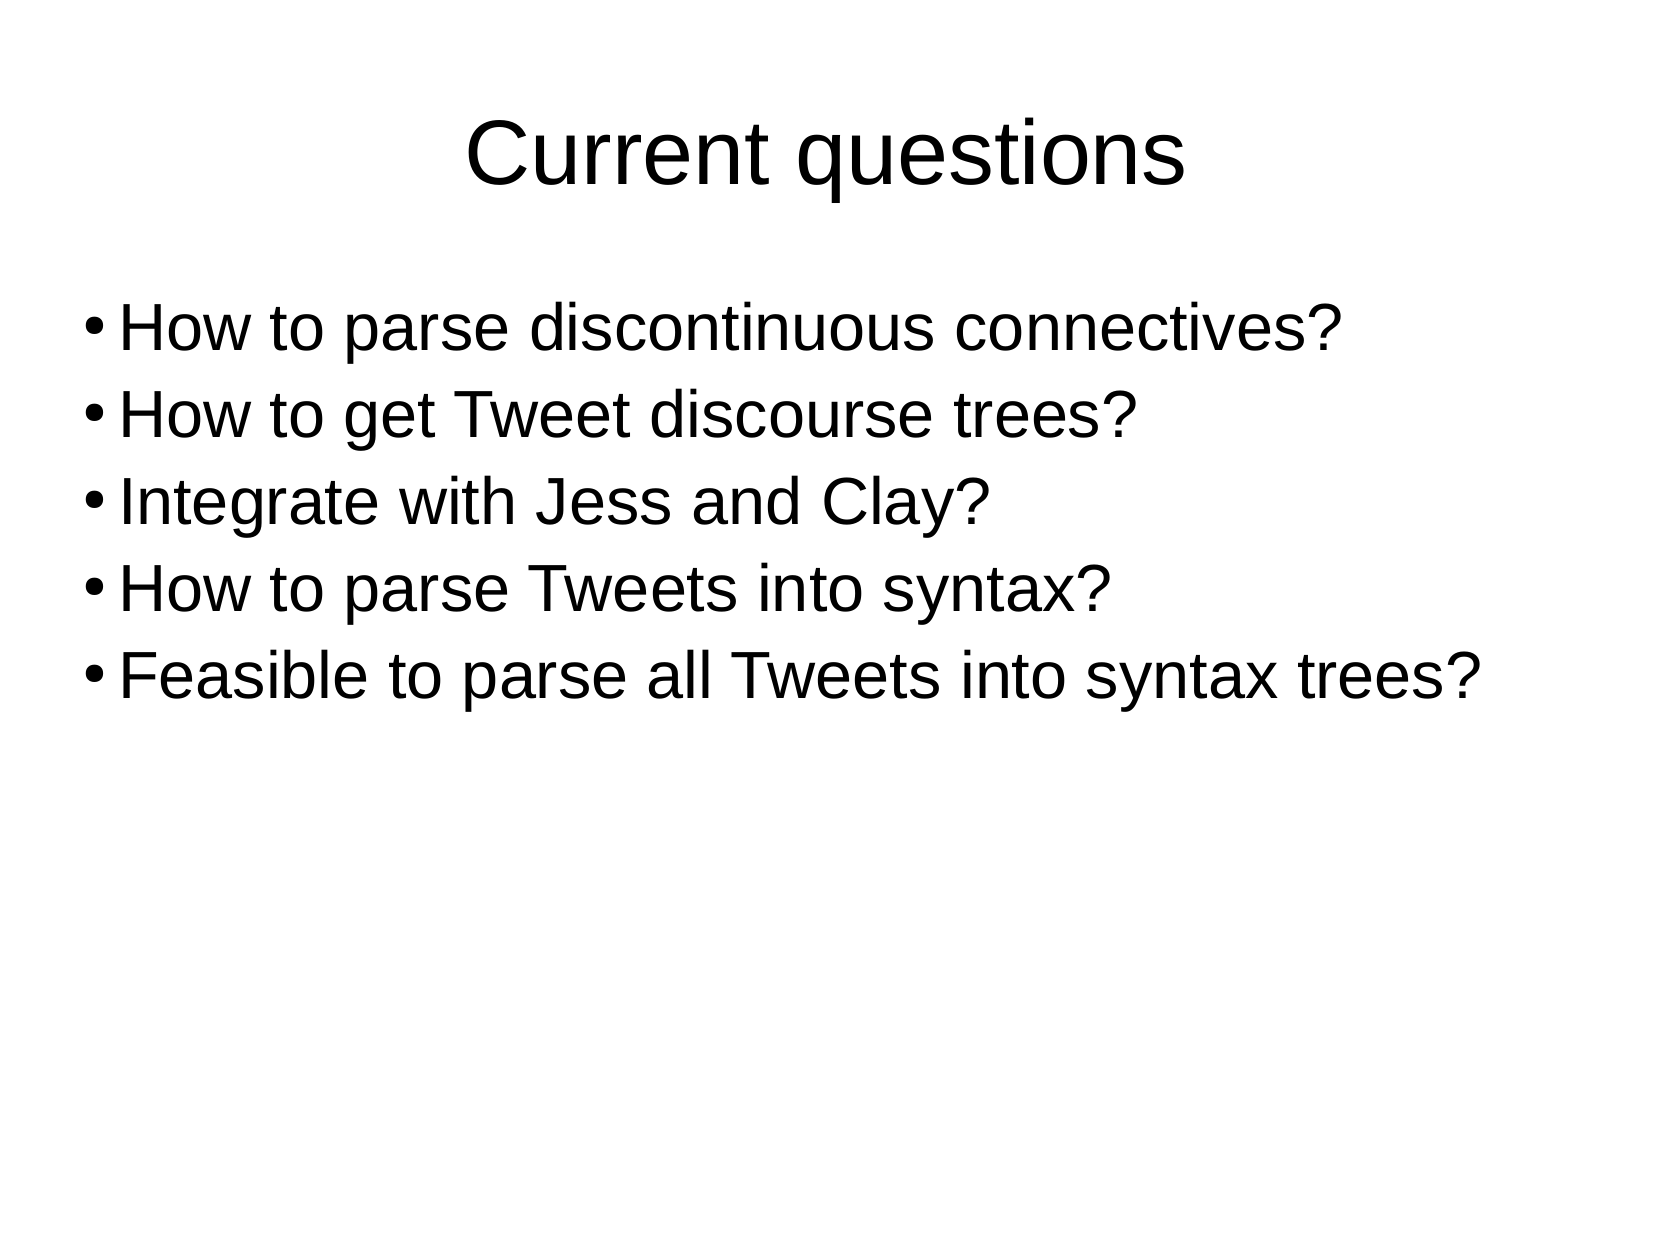

# Current questions
How to parse discontinuous connectives?
How to get Tweet discourse trees?
Integrate with Jess and Clay?
How to parse Tweets into syntax?
Feasible to parse all Tweets into syntax trees?